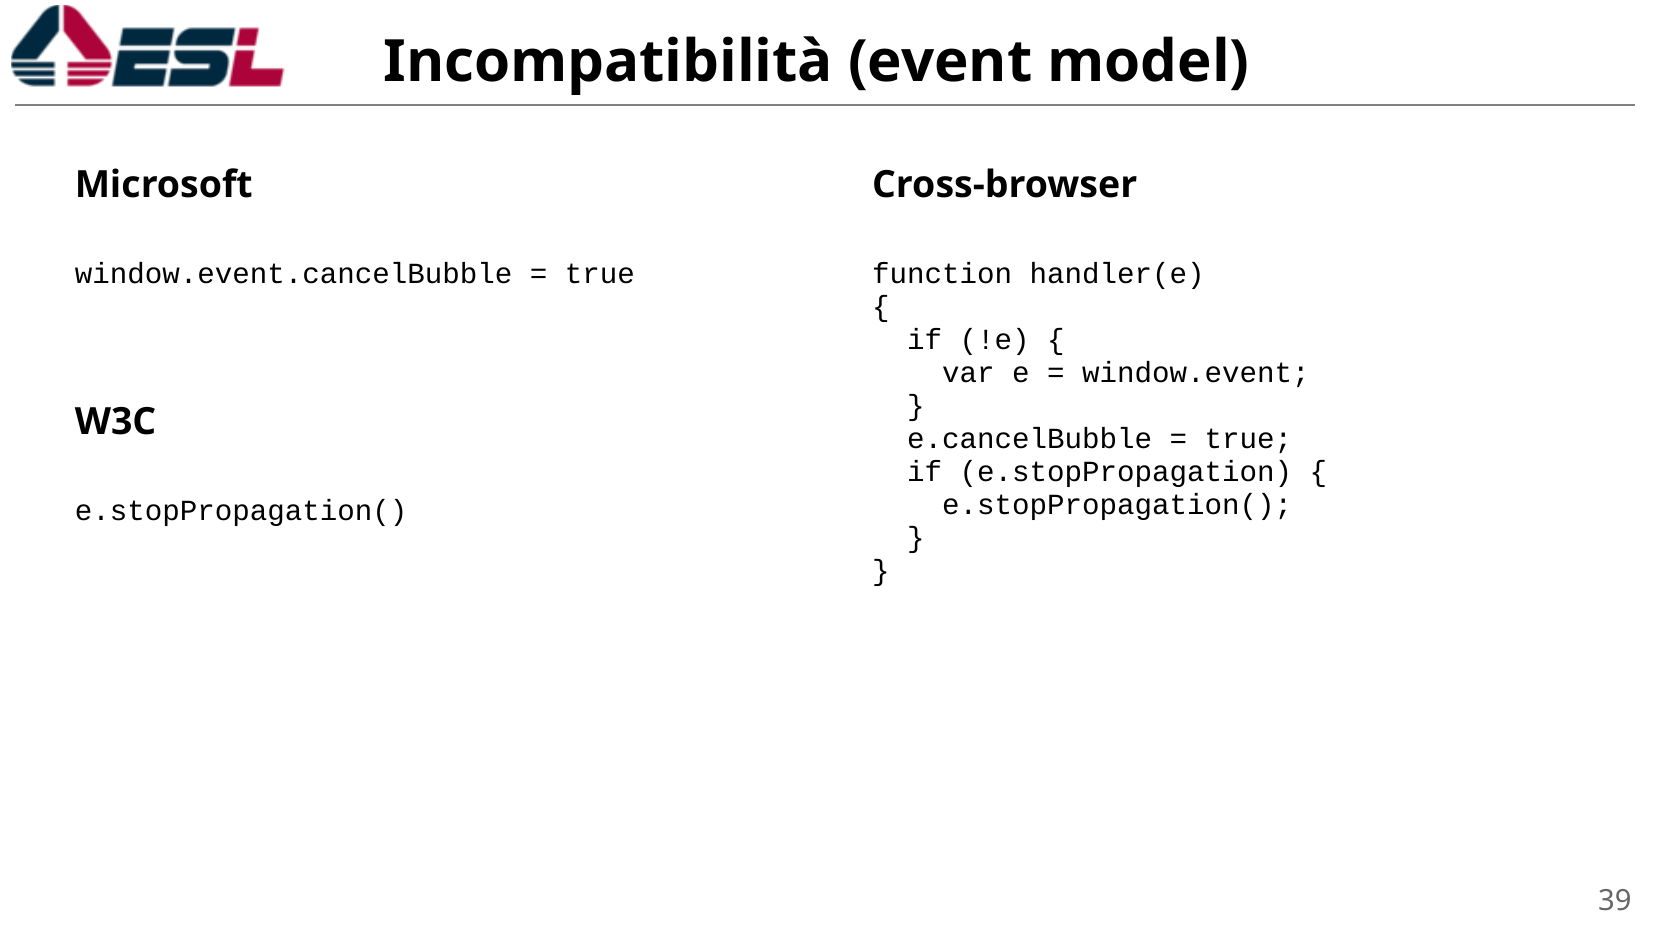

# Incompatibilità (event model)
Microsoft
window.event.cancelBubble = true
W3C
e.stopPropagation()
Cross-browser
function handler(e)
{
 if (!e) {
 var e = window.event;
 }
 e.cancelBubble = true;
 if (e.stopPropagation) {
 e.stopPropagation();
 }
}